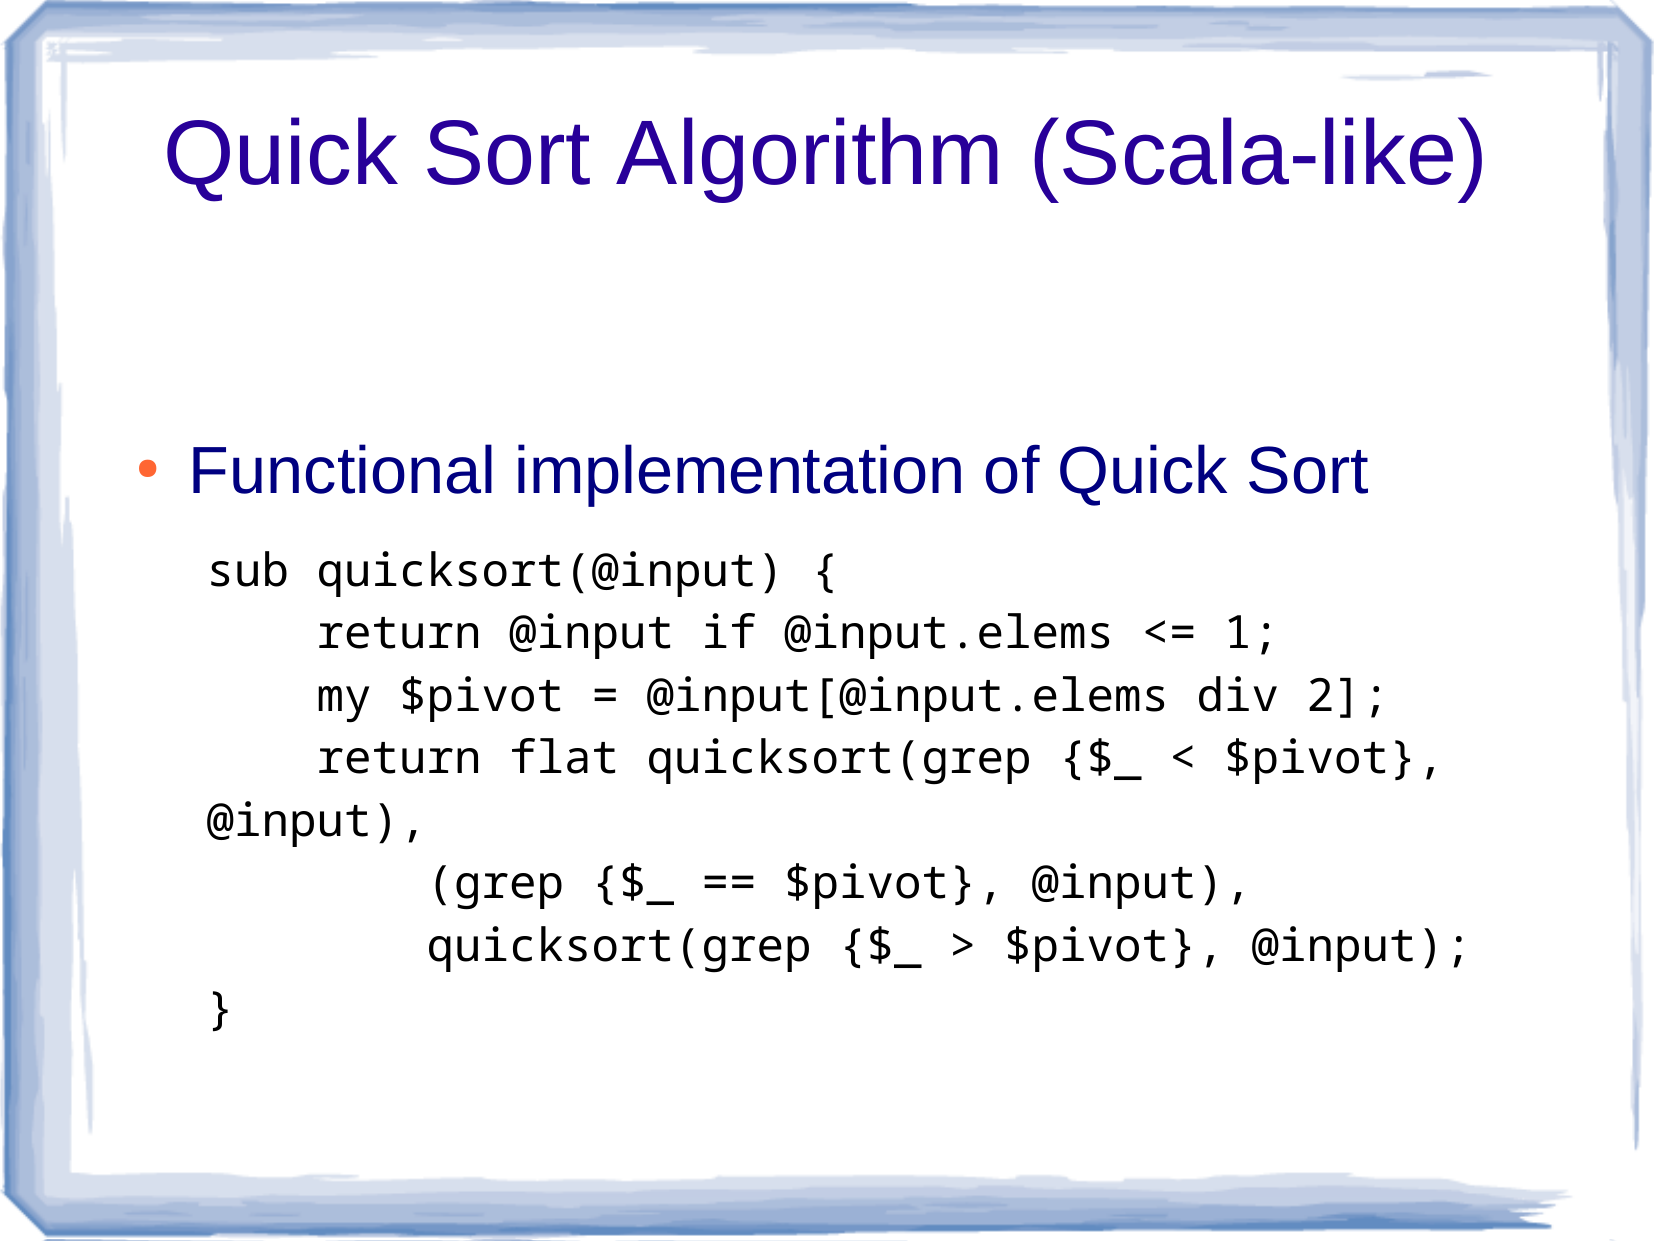

# Quick Sort Algorithm (Scala-like)
Functional implementation of Quick Sort
sub quicksort(@input) {
 return @input if @input.elems <= 1;
 my $pivot = @input[@input.elems div 2];
 return flat quicksort(grep {$_ < $pivot}, @input),
 (grep {$_ == $pivot}, @input),
 quicksort(grep {$_ > $pivot}, @input);
}